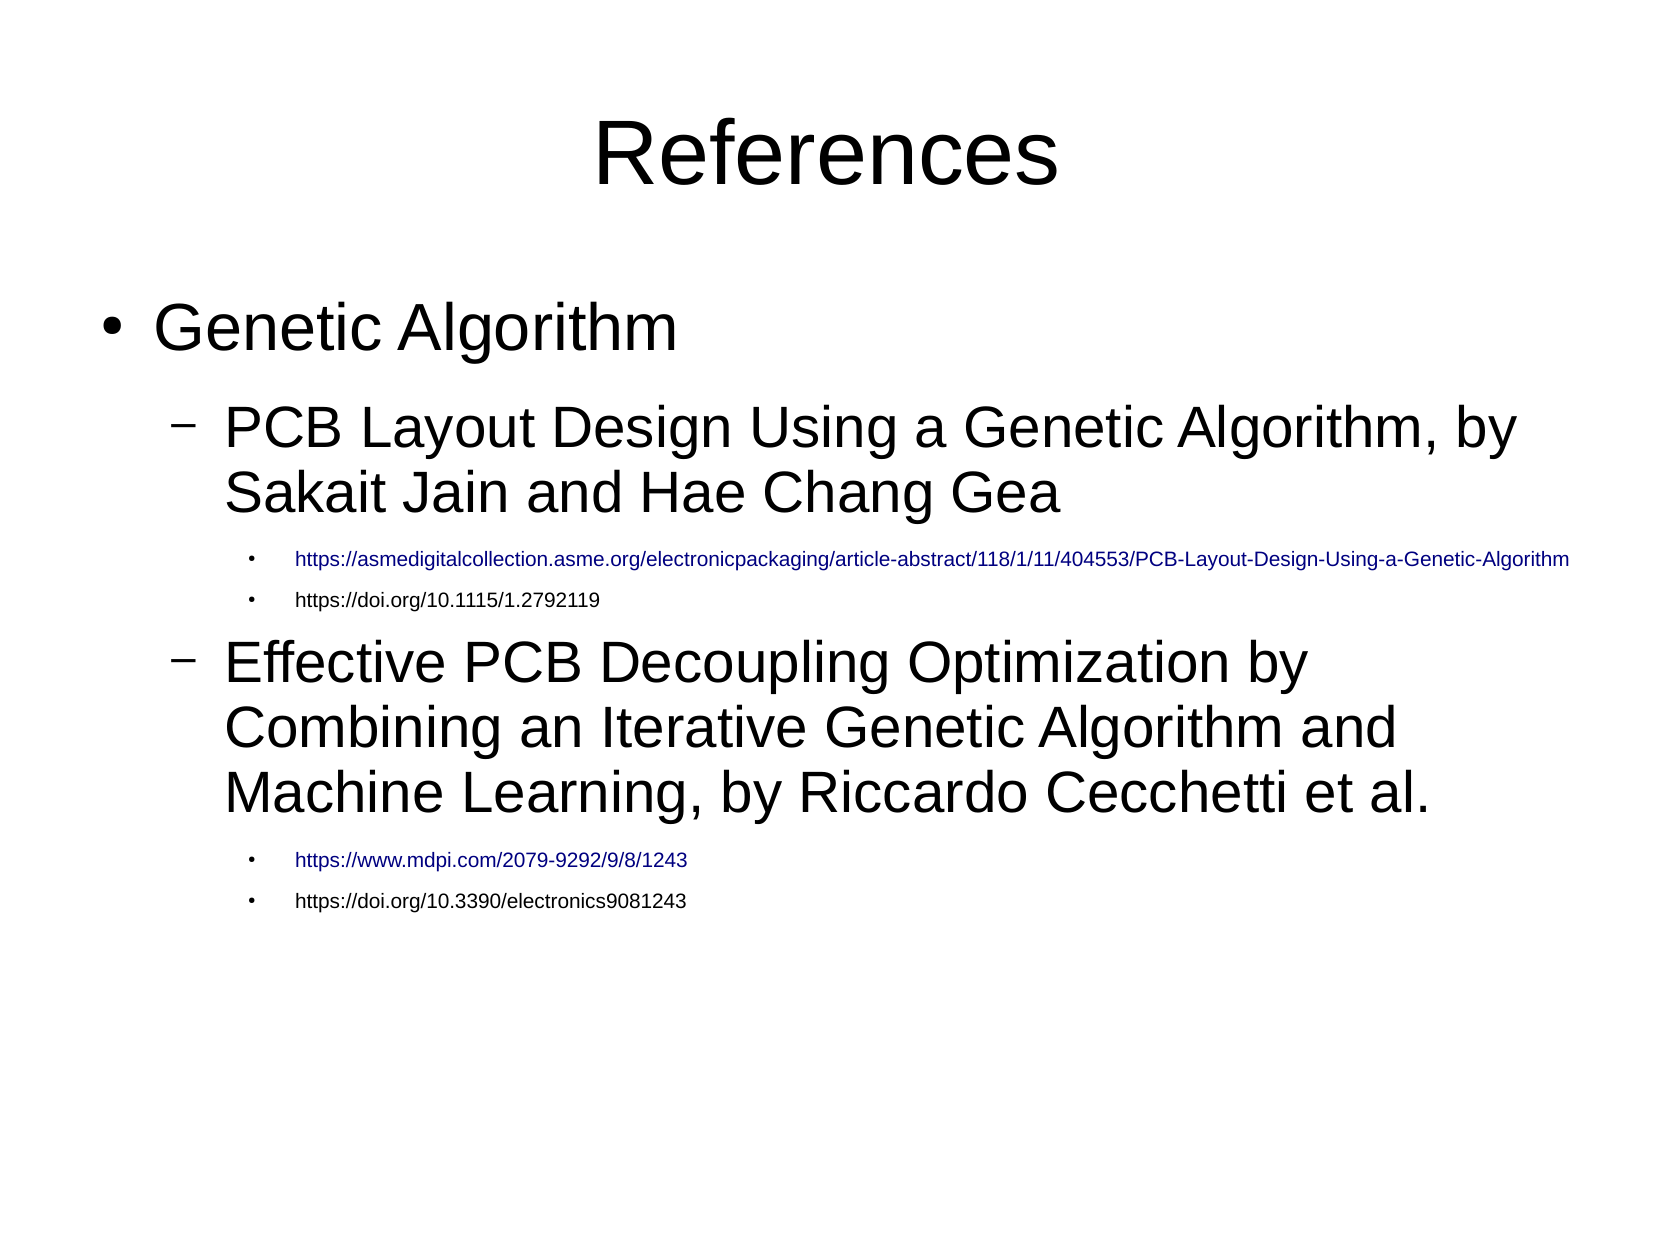

# References
Genetic Algorithm
PCB Layout Design Using a Genetic Algorithm, by Sakait Jain and Hae Chang Gea
https://asmedigitalcollection.asme.org/electronicpackaging/article-abstract/118/1/11/404553/PCB-Layout-Design-Using-a-Genetic-Algorithm
https://doi.org/10.1115/1.2792119
Effective PCB Decoupling Optimization by Combining an Iterative Genetic Algorithm and Machine Learning, by Riccardo Cecchetti et al.
https://www.mdpi.com/2079-9292/9/8/1243
https://doi.org/10.3390/electronics9081243